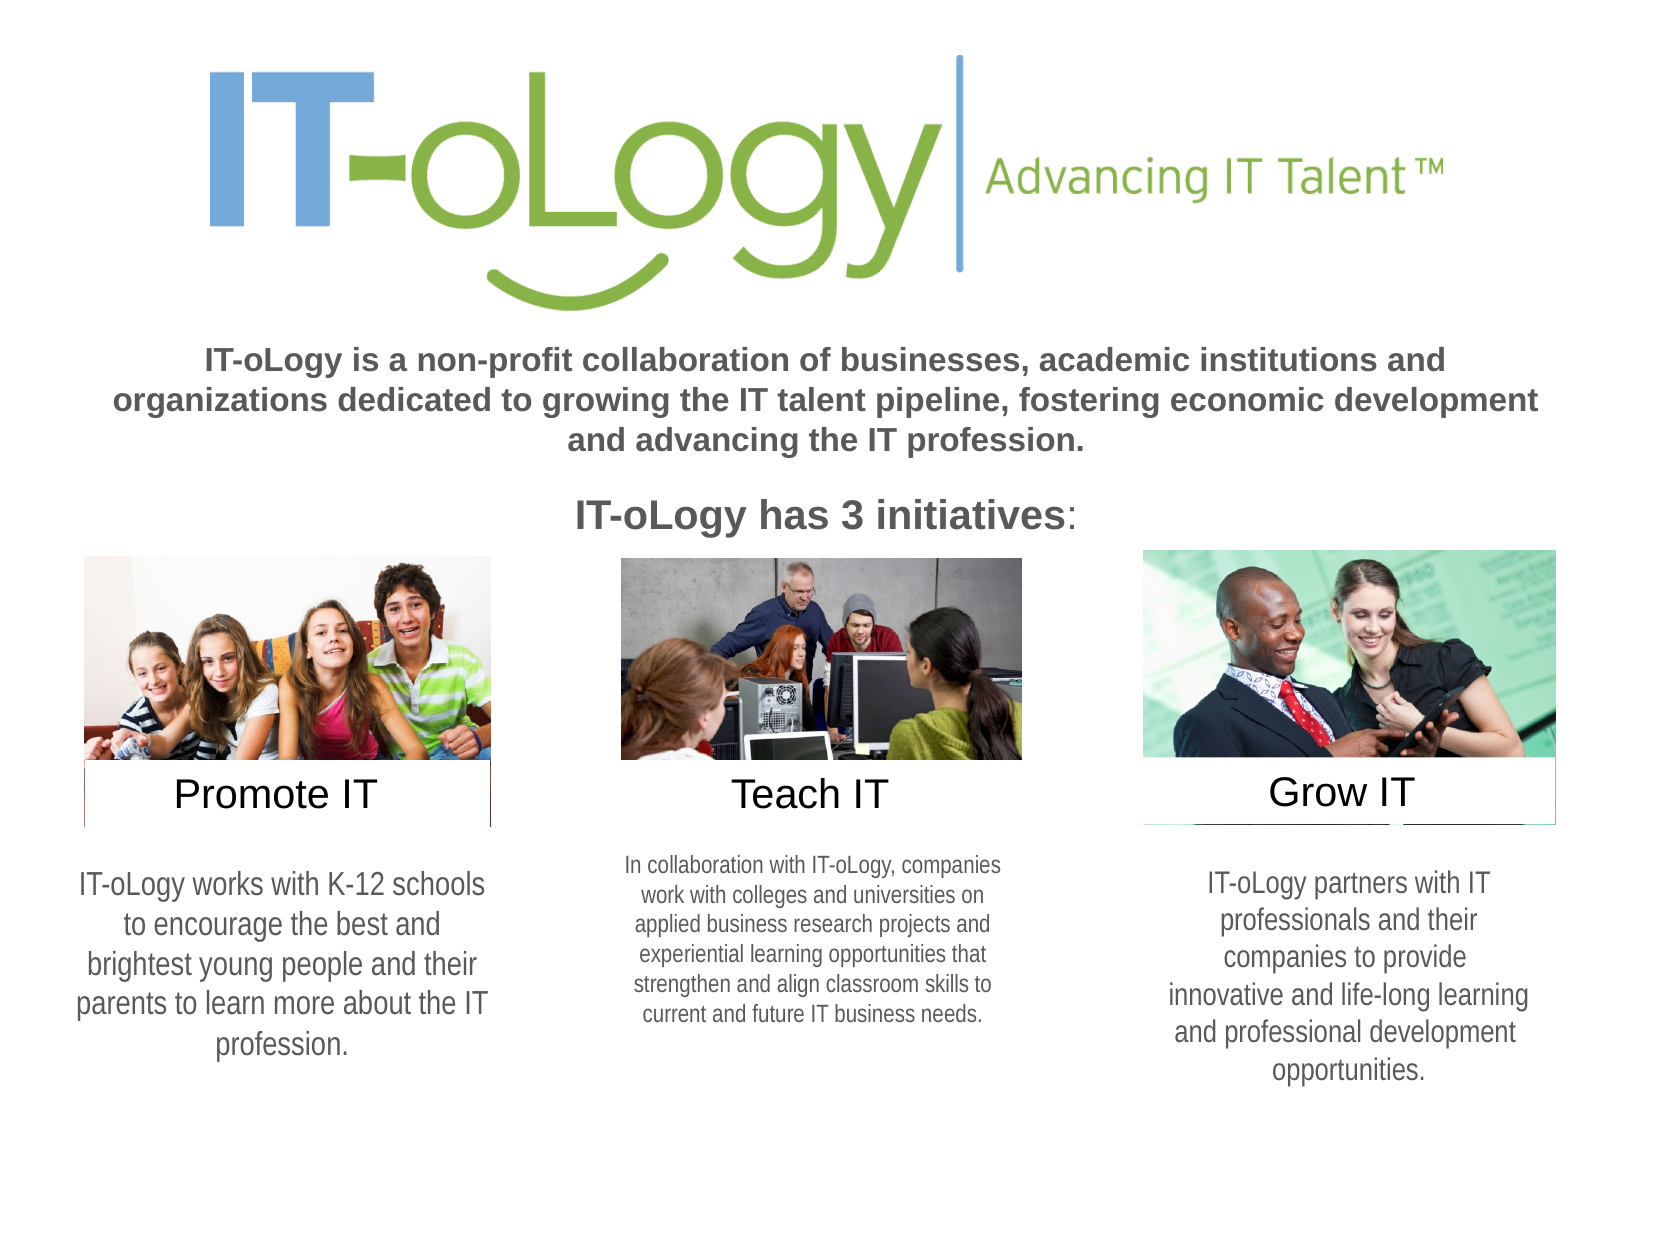

IT-oLogy is a non-profit collaboration of businesses, academic institutions and organizations dedicated to growing the IT talent pipeline, fostering economic development and advancing the IT profession.
IT-oLogy has 3 initiatives:
Grow IT
Promote IT
Teach IT
In collaboration with IT-oLogy, companies work with colleges and universities on applied business research projects and experiential learning opportunities that strengthen and align classroom skills to current and future IT business needs.
IT-oLogy works with K-12 schools to encourage the best and brightest young people and their parents to learn more about the IT profession.
IT-oLogy partners with IT professionals and their companies to provide
innovative and life-long learning and professional development
opportunities.